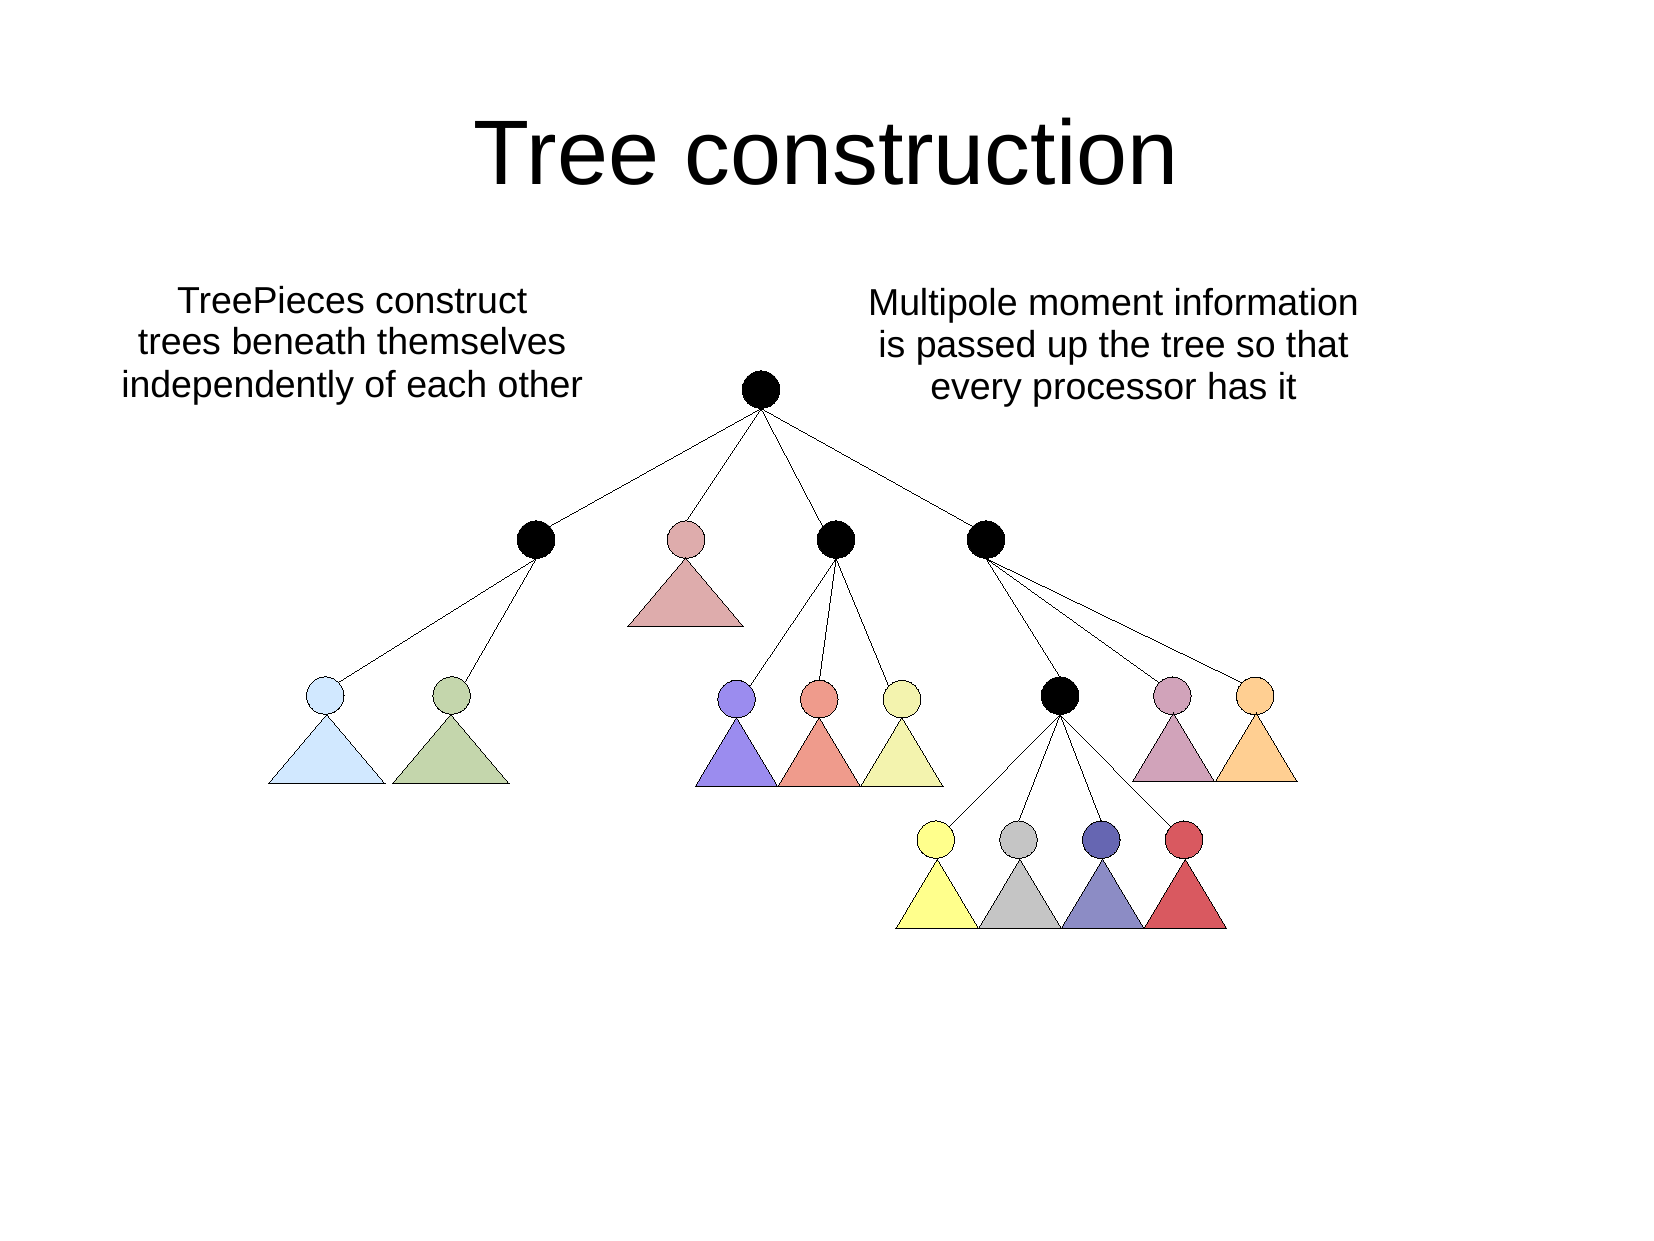

# Tree construction
TreePieces construct
trees beneath themselves
independently of each other
Multipole moment information
is passed up the tree so that
every processor has it